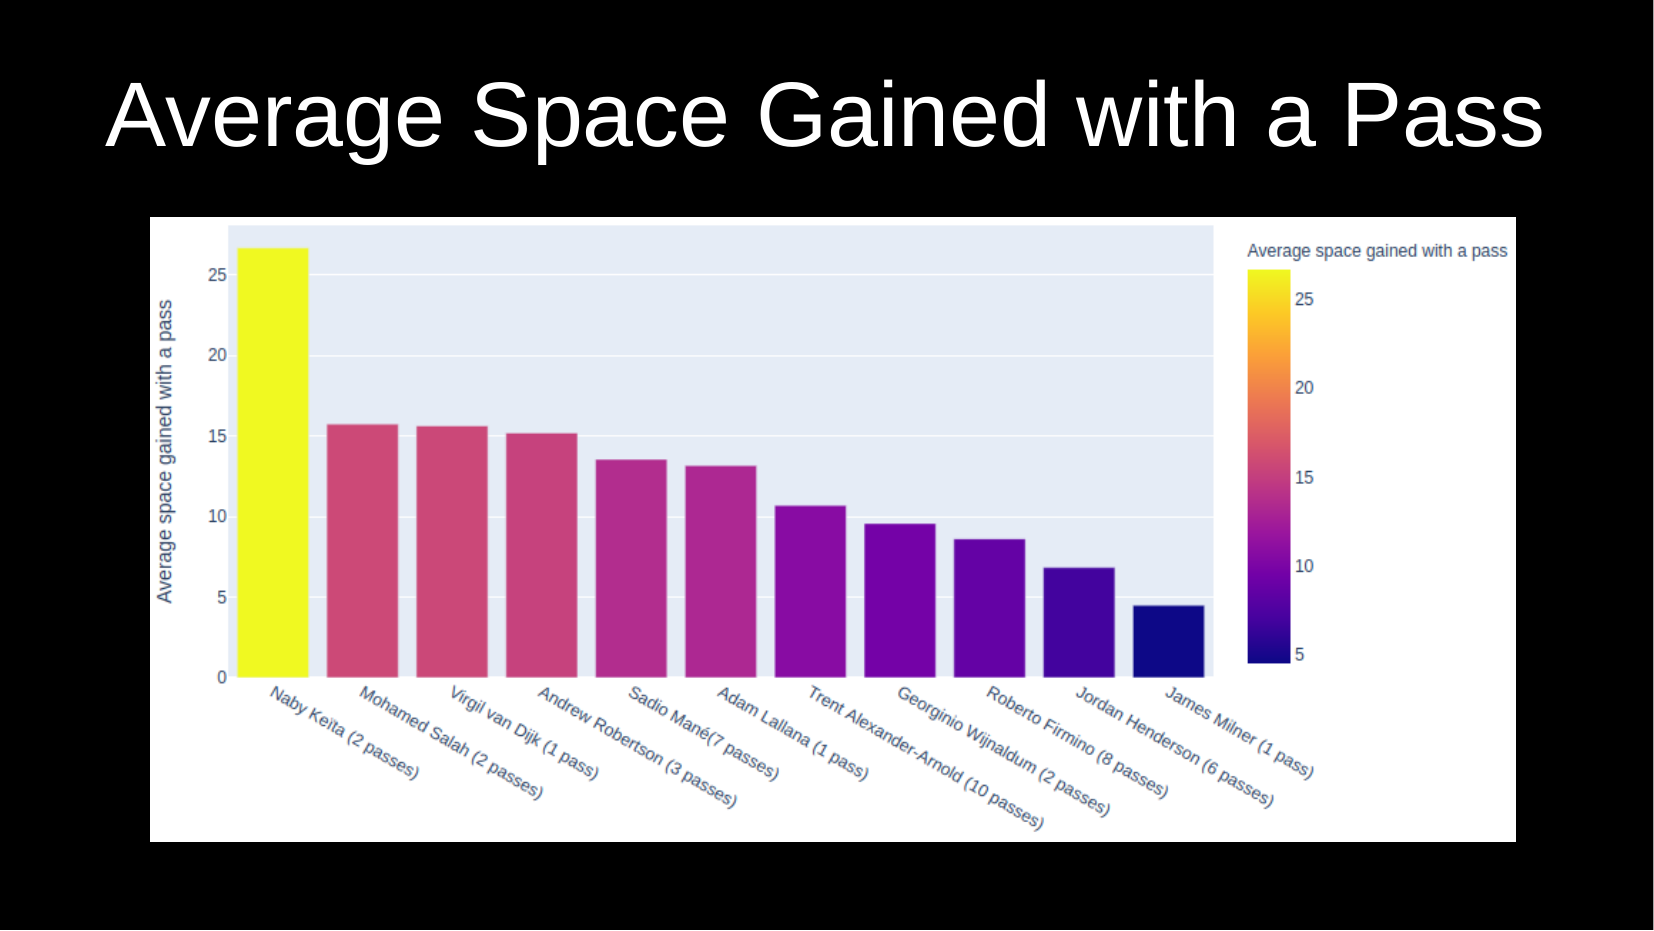

# Average Space Gained with a Pass